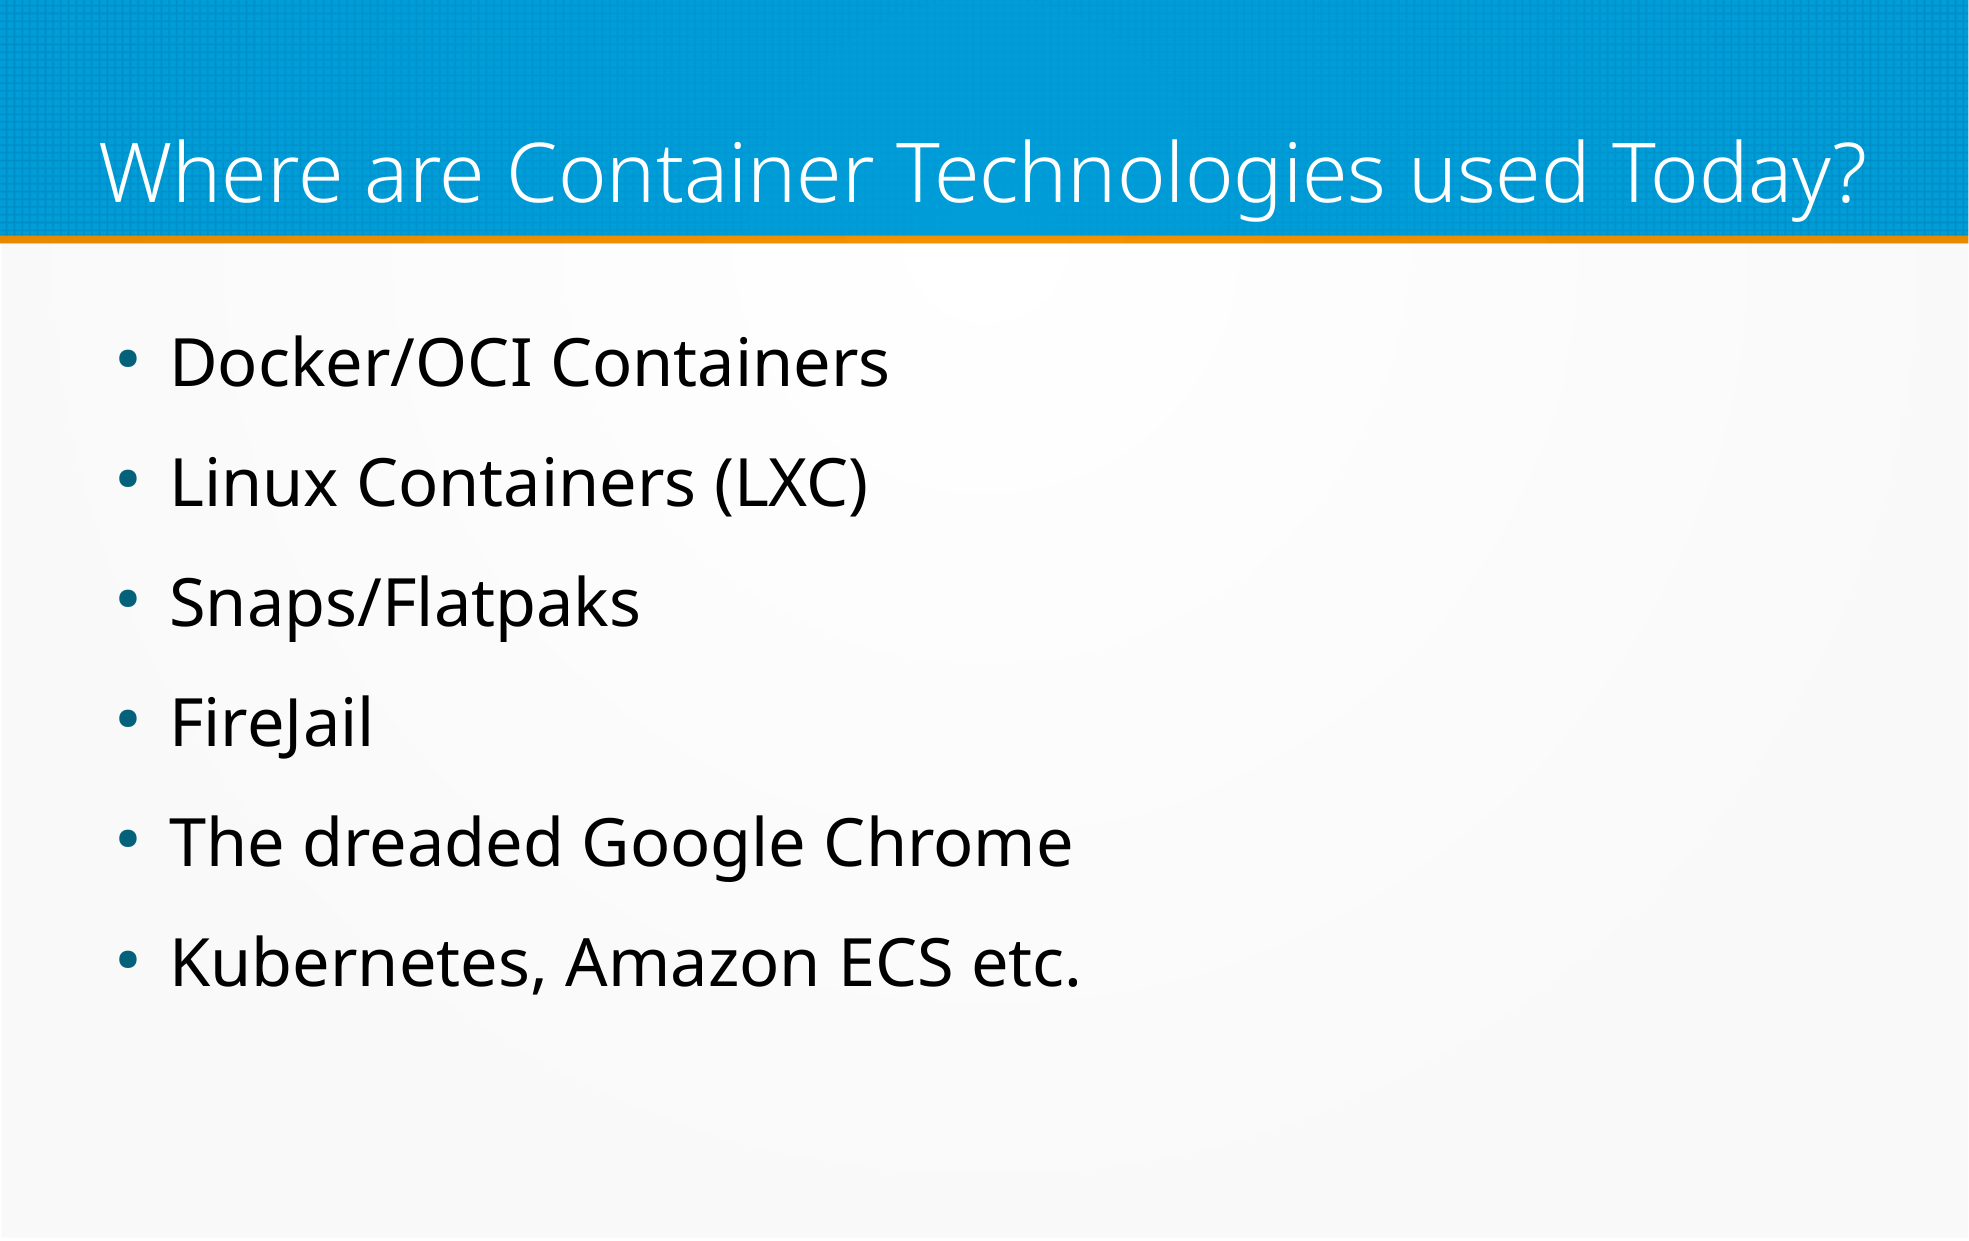

# Where are Container Technologies used Today?
Docker/OCI Containers
Linux Containers (LXC)
Snaps/Flatpaks
FireJail
The dreaded Google Chrome
Kubernetes, Amazon ECS etc.